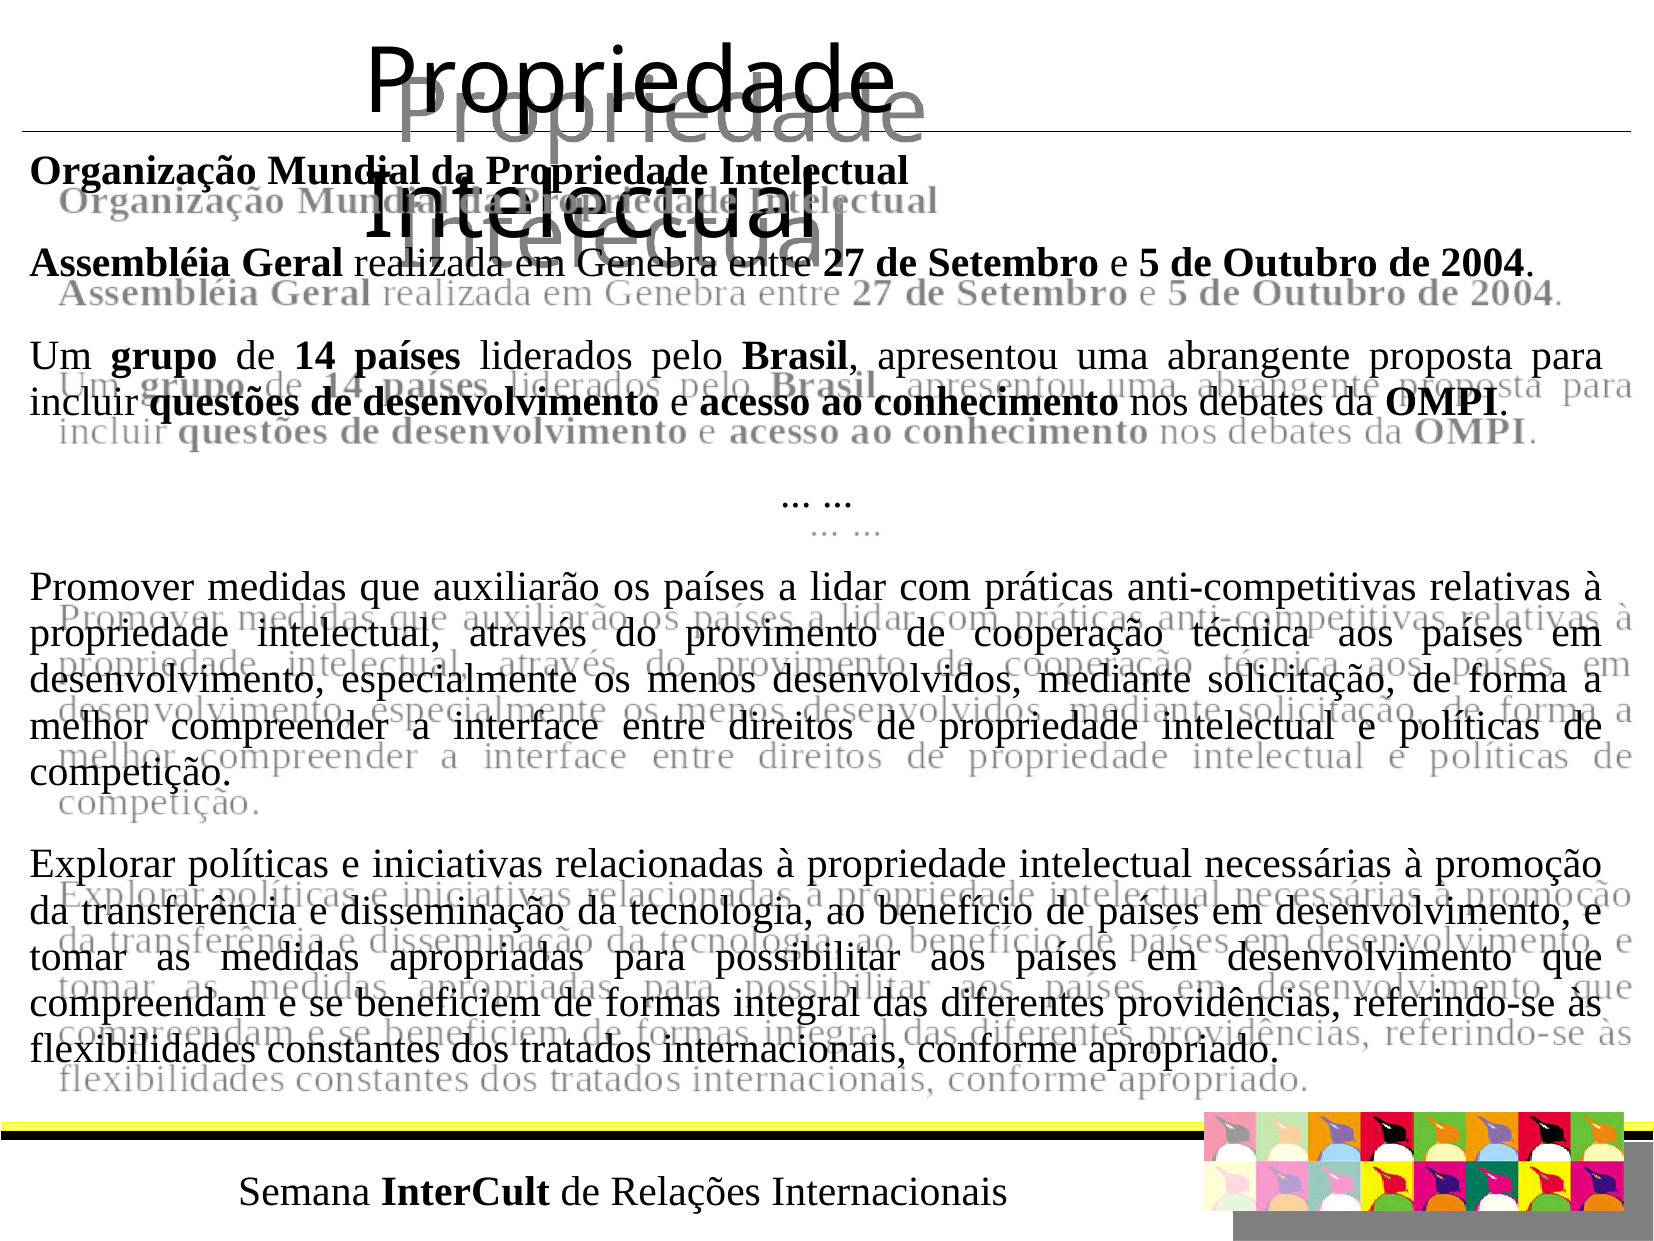

Propriedade Intelectual
Organização Mundial da Propriedade Intelectual
Assembléia Geral realizada em Genebra entre 27 de Setembro e 5 de Outubro de 2004.
Um grupo de 14 países liderados pelo Brasil, apresentou uma abrangente proposta para incluir questões de desenvolvimento e acesso ao conhecimento nos debates da OMPI.
... ...
Promover medidas que auxiliarão os países a lidar com práticas anti-competitivas relativas à propriedade intelectual, através do provimento de cooperação técnica aos países em desenvolvimento, especialmente os menos desenvolvidos, mediante solicitação, de forma a melhor compreender a interface entre direitos de propriedade intelectual e políticas de competição.
Explorar políticas e iniciativas relacionadas à propriedade intelectual necessárias à promoção da transferência e disseminação da tecnologia, ao benefício de países em desenvolvimento, e tomar as medidas apropriadas para possibilitar aos países em desenvolvimento que compreendam e se beneficiem de formas integral das diferentes providências, referindo-se às flexibilidades constantes dos tratados internacionais, conforme apropriado.
Semana InterCult de Relações Internacionais